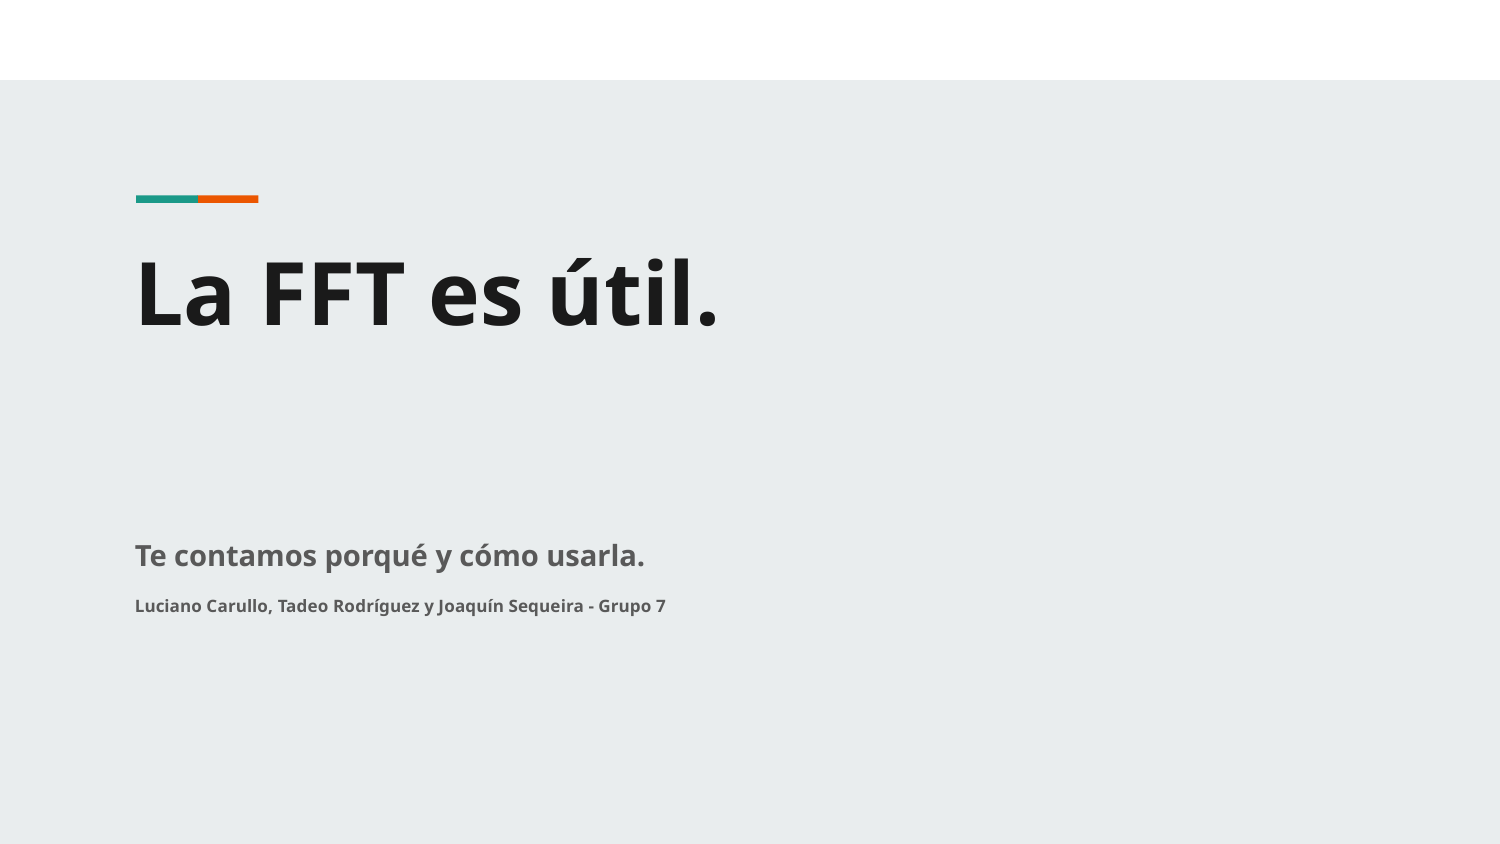

# La FFT es útil.
Te contamos porqué y cómo usarla.
Luciano Carullo, Tadeo Rodríguez y Joaquín Sequeira - Grupo 7